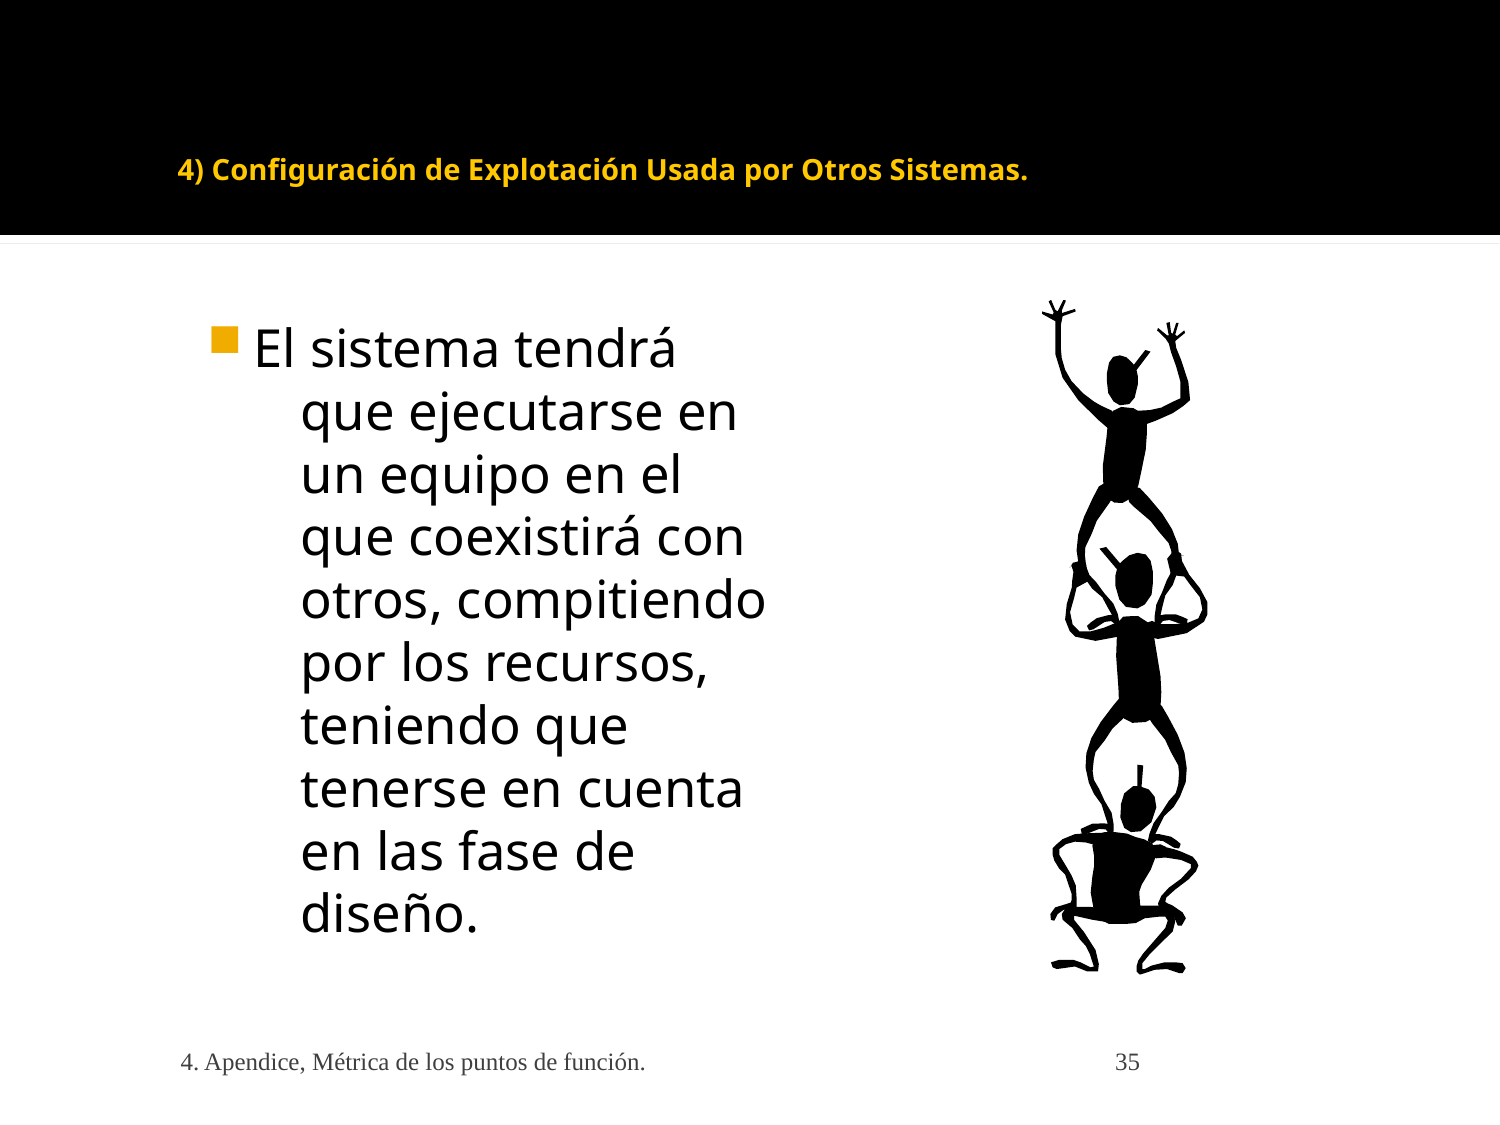

# 4) Configuración de Explotación Usada por Otros Sistemas.
El sistema tendrá que ejecutarse en un equipo en el que coexistirá con otros, compitiendo por los recursos, teniendo que tenerse en cuenta en las fase de diseño.
4. Apendice, Métrica de los puntos de función.
35